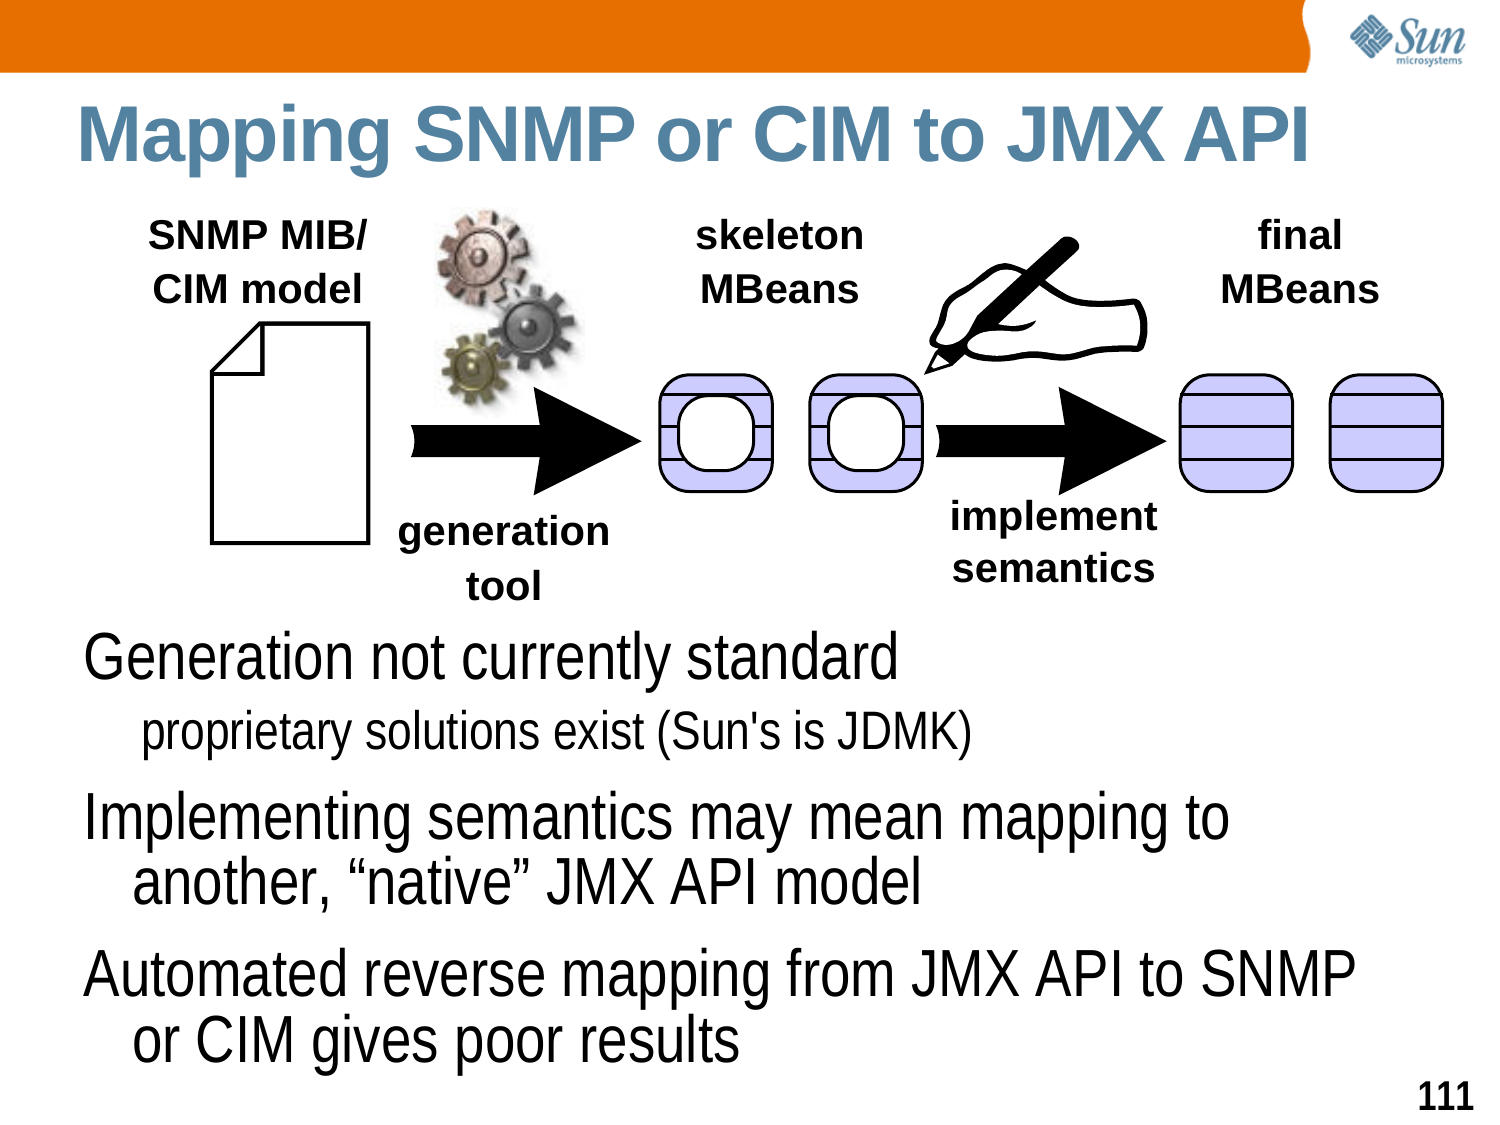

# Mapping SNMP or CIM to JMX API
SNMP MIB/
CIM model
skeleton
MBeans
final
MBeans
generation
tool
implement
semantics
Generation not currently standard
proprietary solutions exist (Sun's is JDMK)
Implementing semantics may mean mapping to another, “native” JMX API model
Automated reverse mapping from JMX API to SNMP or CIM gives poor results